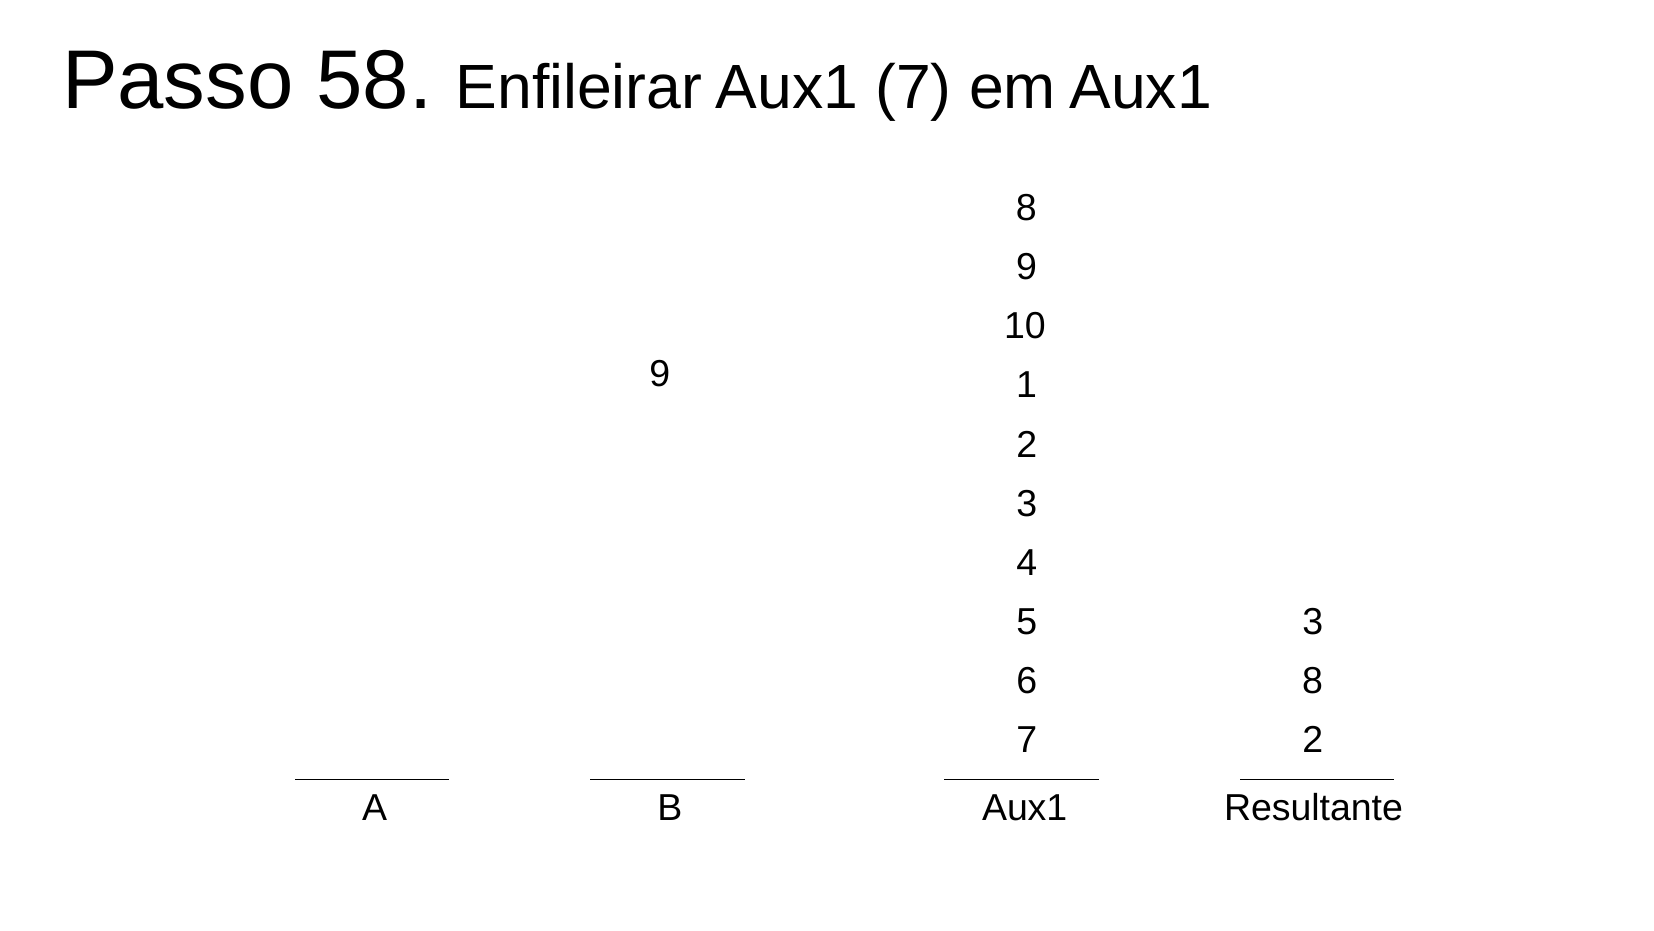

Passo 58. Enfileirar Aux1 (7) em Aux1
8
9
10
9
1
2
3
4
5
3
6
8
7
2
A
B
Aux1
Resultante